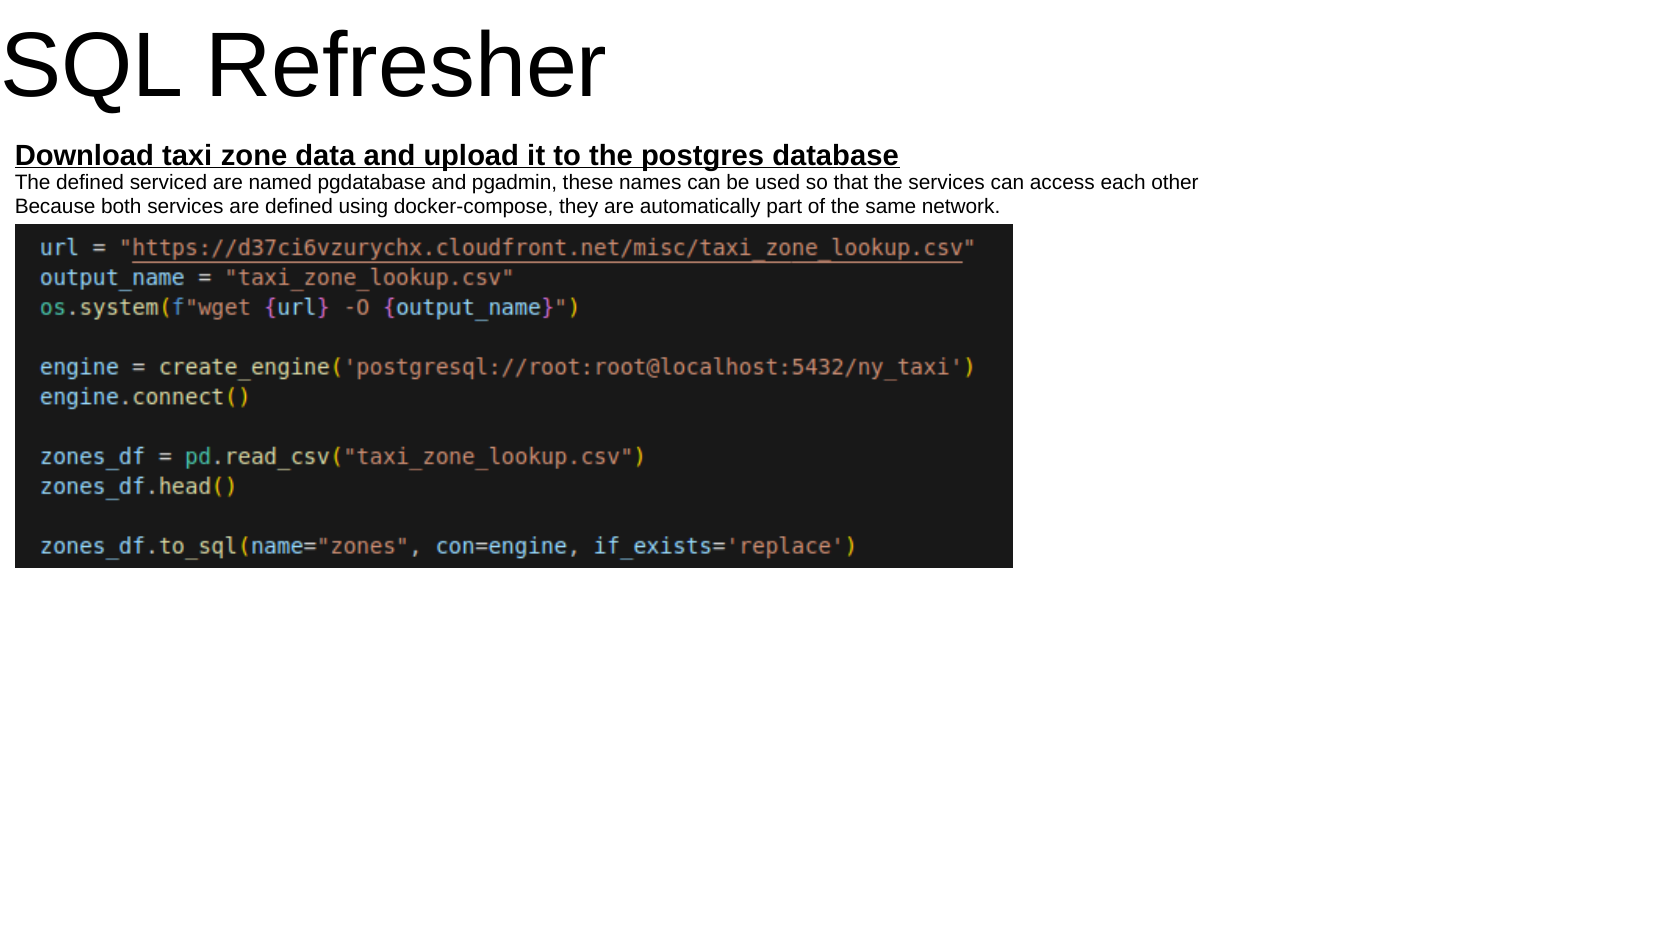

# SQL Refresher
Download taxi zone data and upload it to the postgres database
The defined serviced are named pgdatabase and pgadmin, these names can be used so that the services can access each other
Because both services are defined using docker-compose, they are automatically part of the same network.